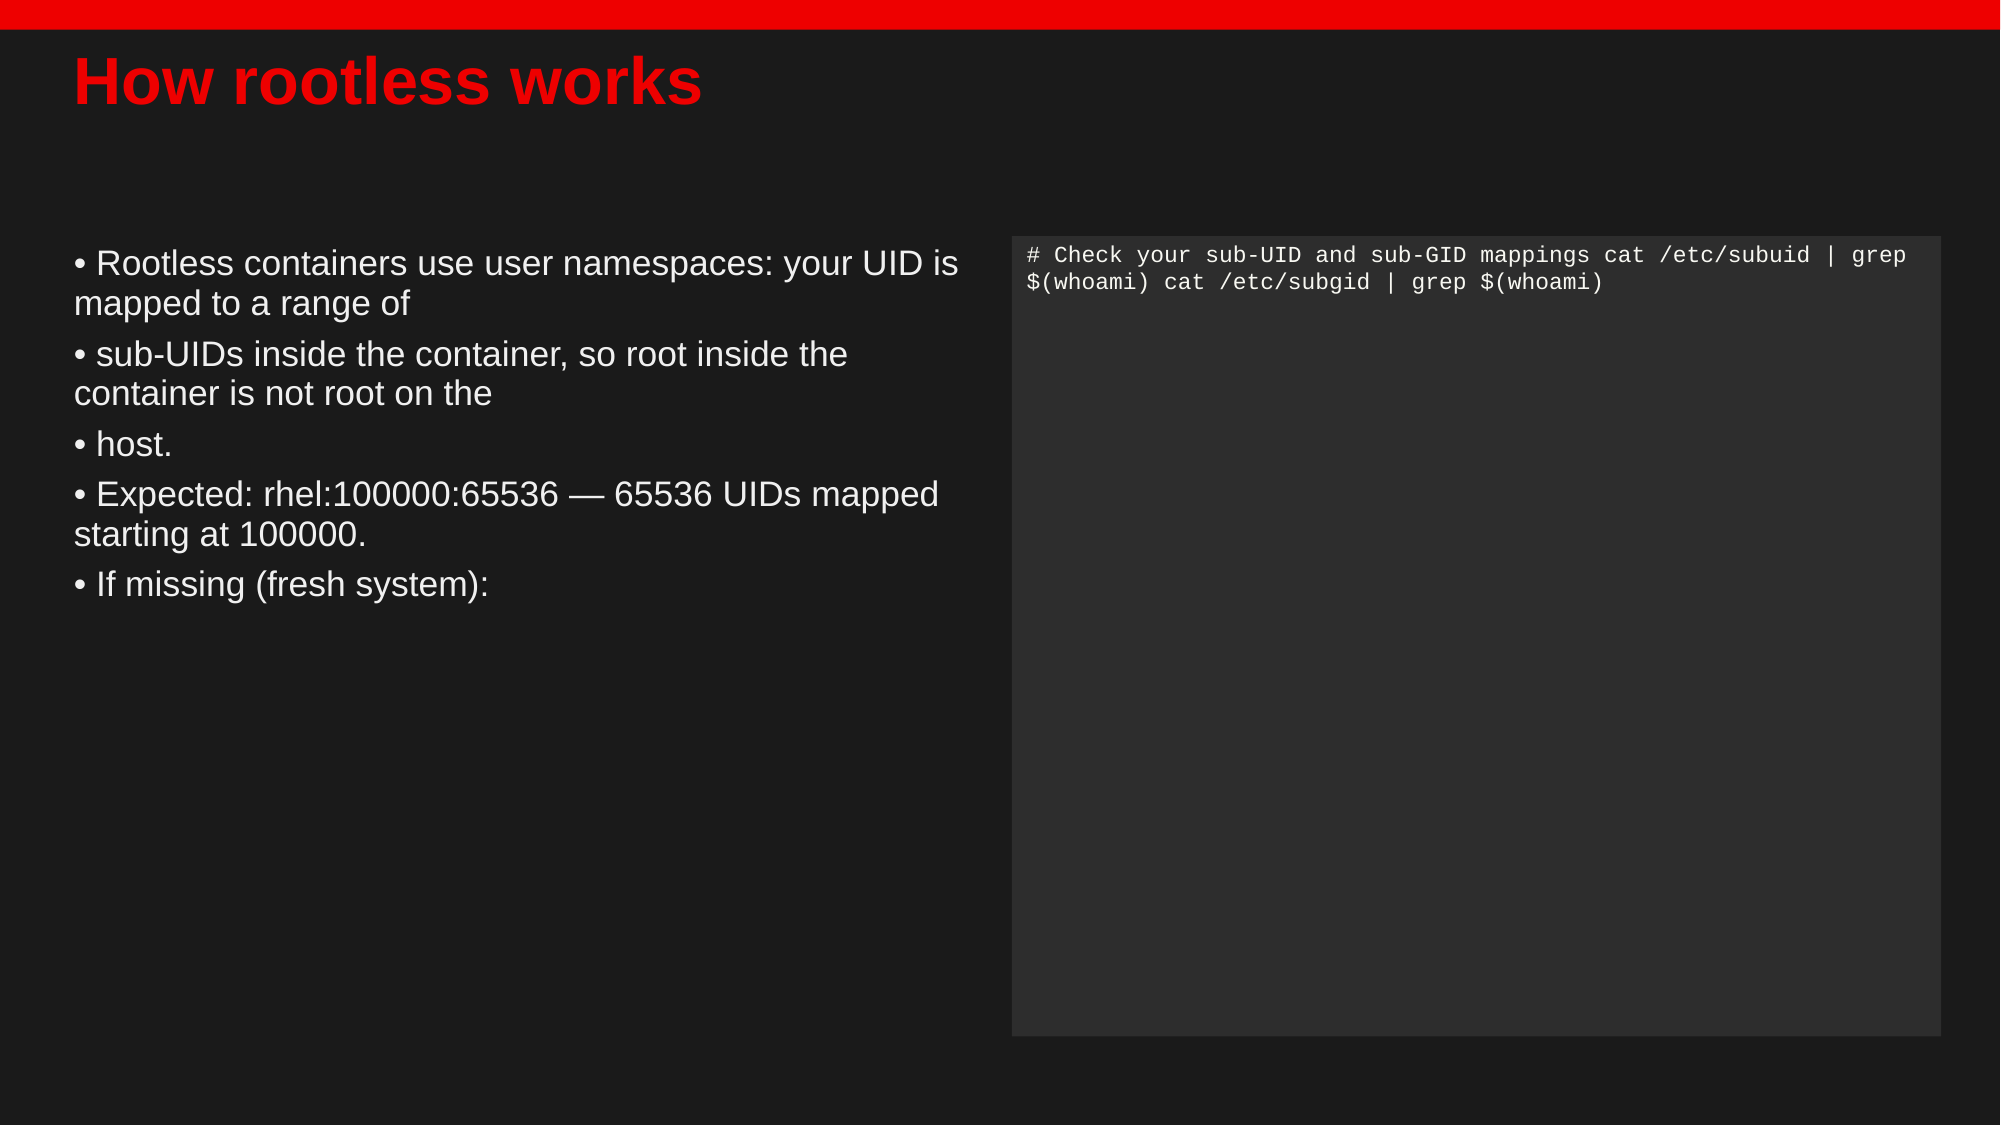

How rootless works
• Rootless containers use user namespaces: your UID is mapped to a range of
• sub-UIDs inside the container, so root inside the container is not root on the
• host.
• Expected: rhel:100000:65536 — 65536 UIDs mapped starting at 100000.
• If missing (fresh system):
# Check your sub-UID and sub-GID mappings cat /etc/subuid | grep $(whoami) cat /etc/subgid | grep $(whoami)